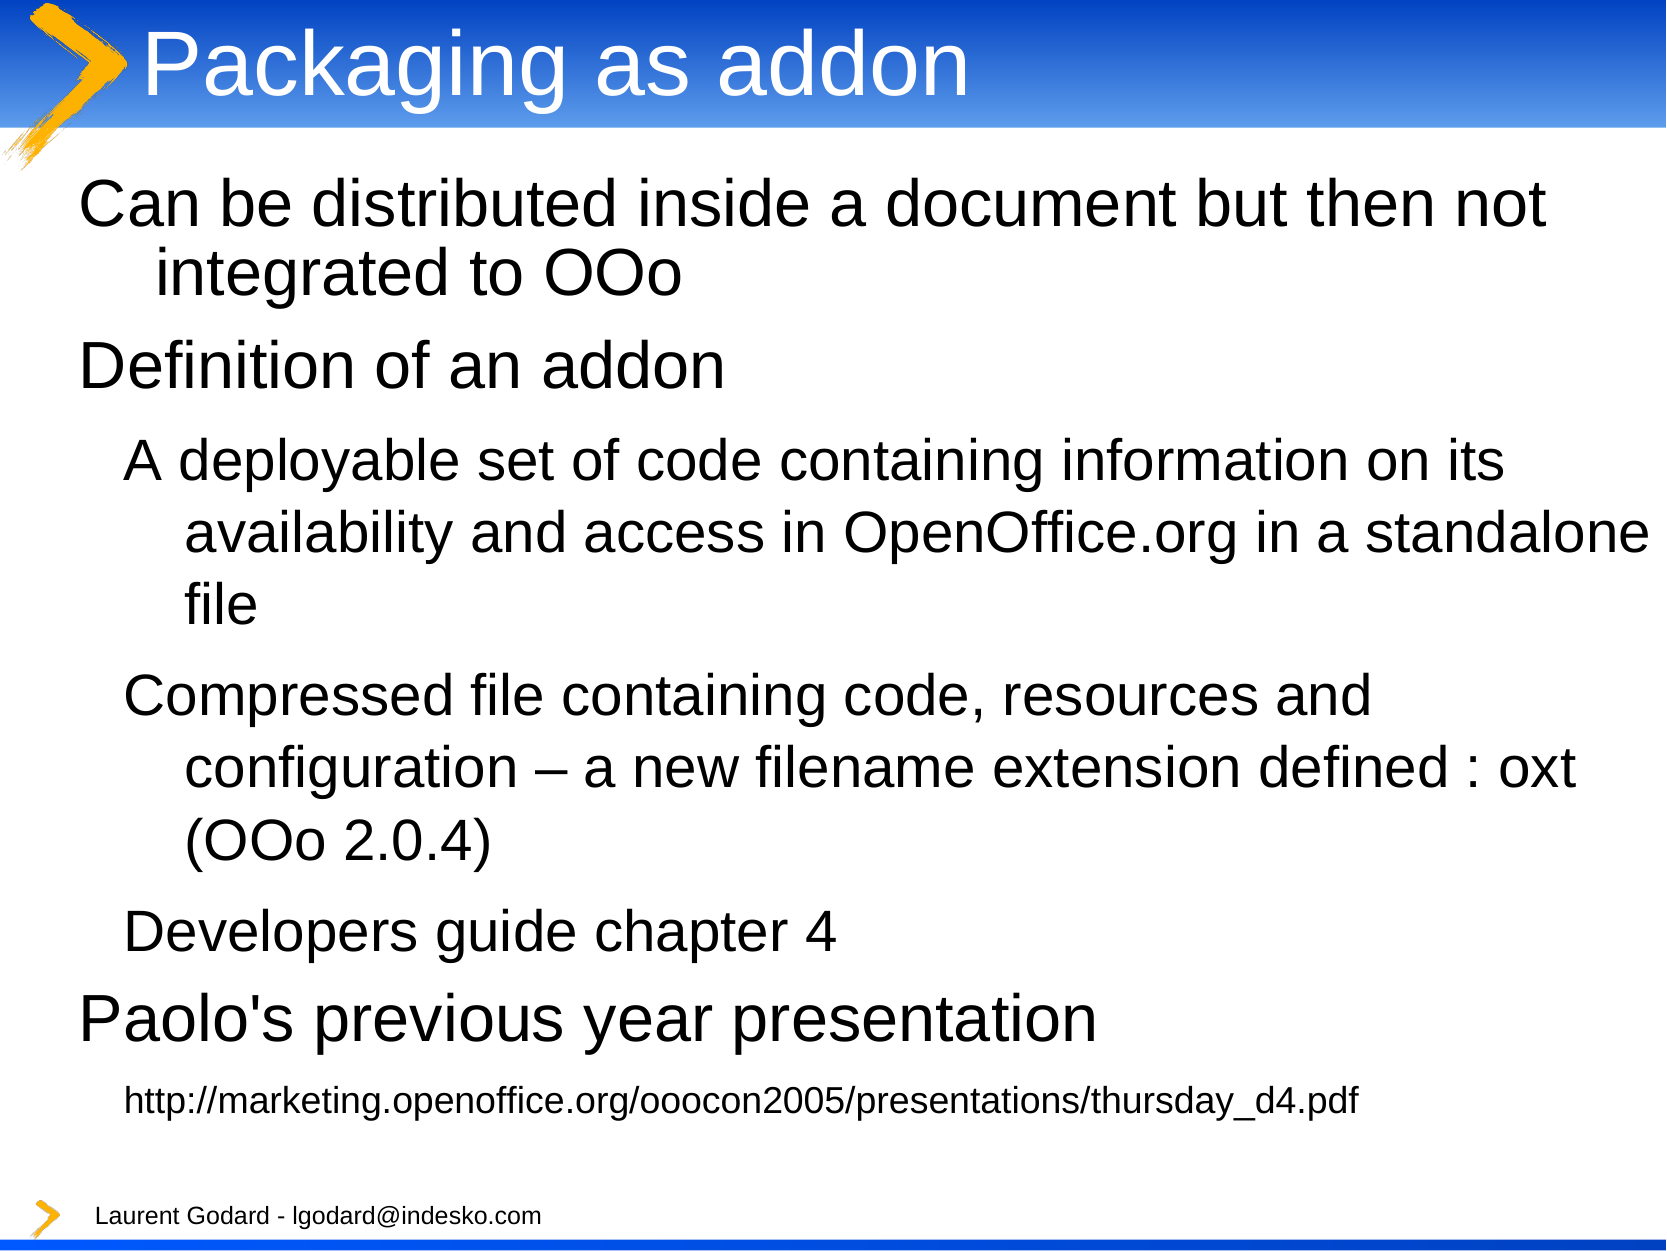

# Packaging as addon
Can be distributed inside a document but then not integrated to OOo
Definition of an addon
A deployable set of code containing information on its availability and access in OpenOffice.org in a standalone file
Compressed file containing code, resources and configuration – a new filename extension defined : oxt (OOo 2.0.4)
Developers guide chapter 4
Paolo's previous year presentation
http://marketing.openoffice.org/ooocon2005/presentations/thursday_d4.pdf